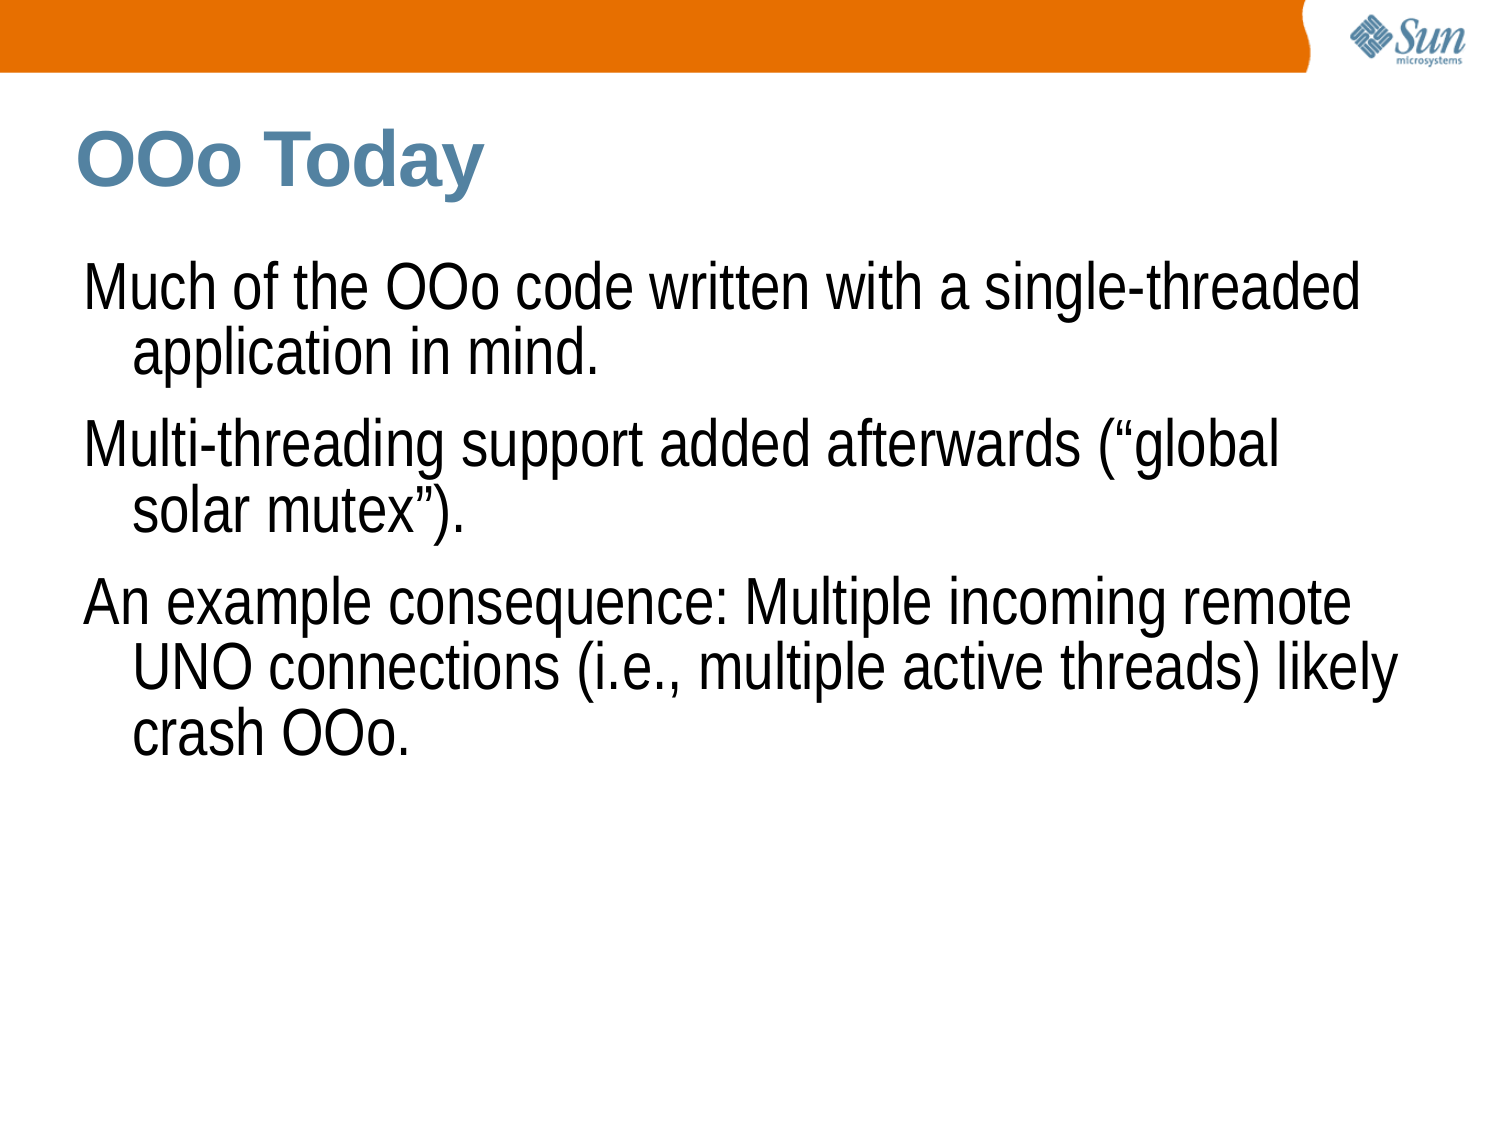

# OOo Today
Much of the OOo code written with a single-threaded application in mind.
Multi-threading support added afterwards (“global solar mutex”).
An example consequence: Multiple incoming remote UNO connections (i.e., multiple active threads) likely crash OOo.